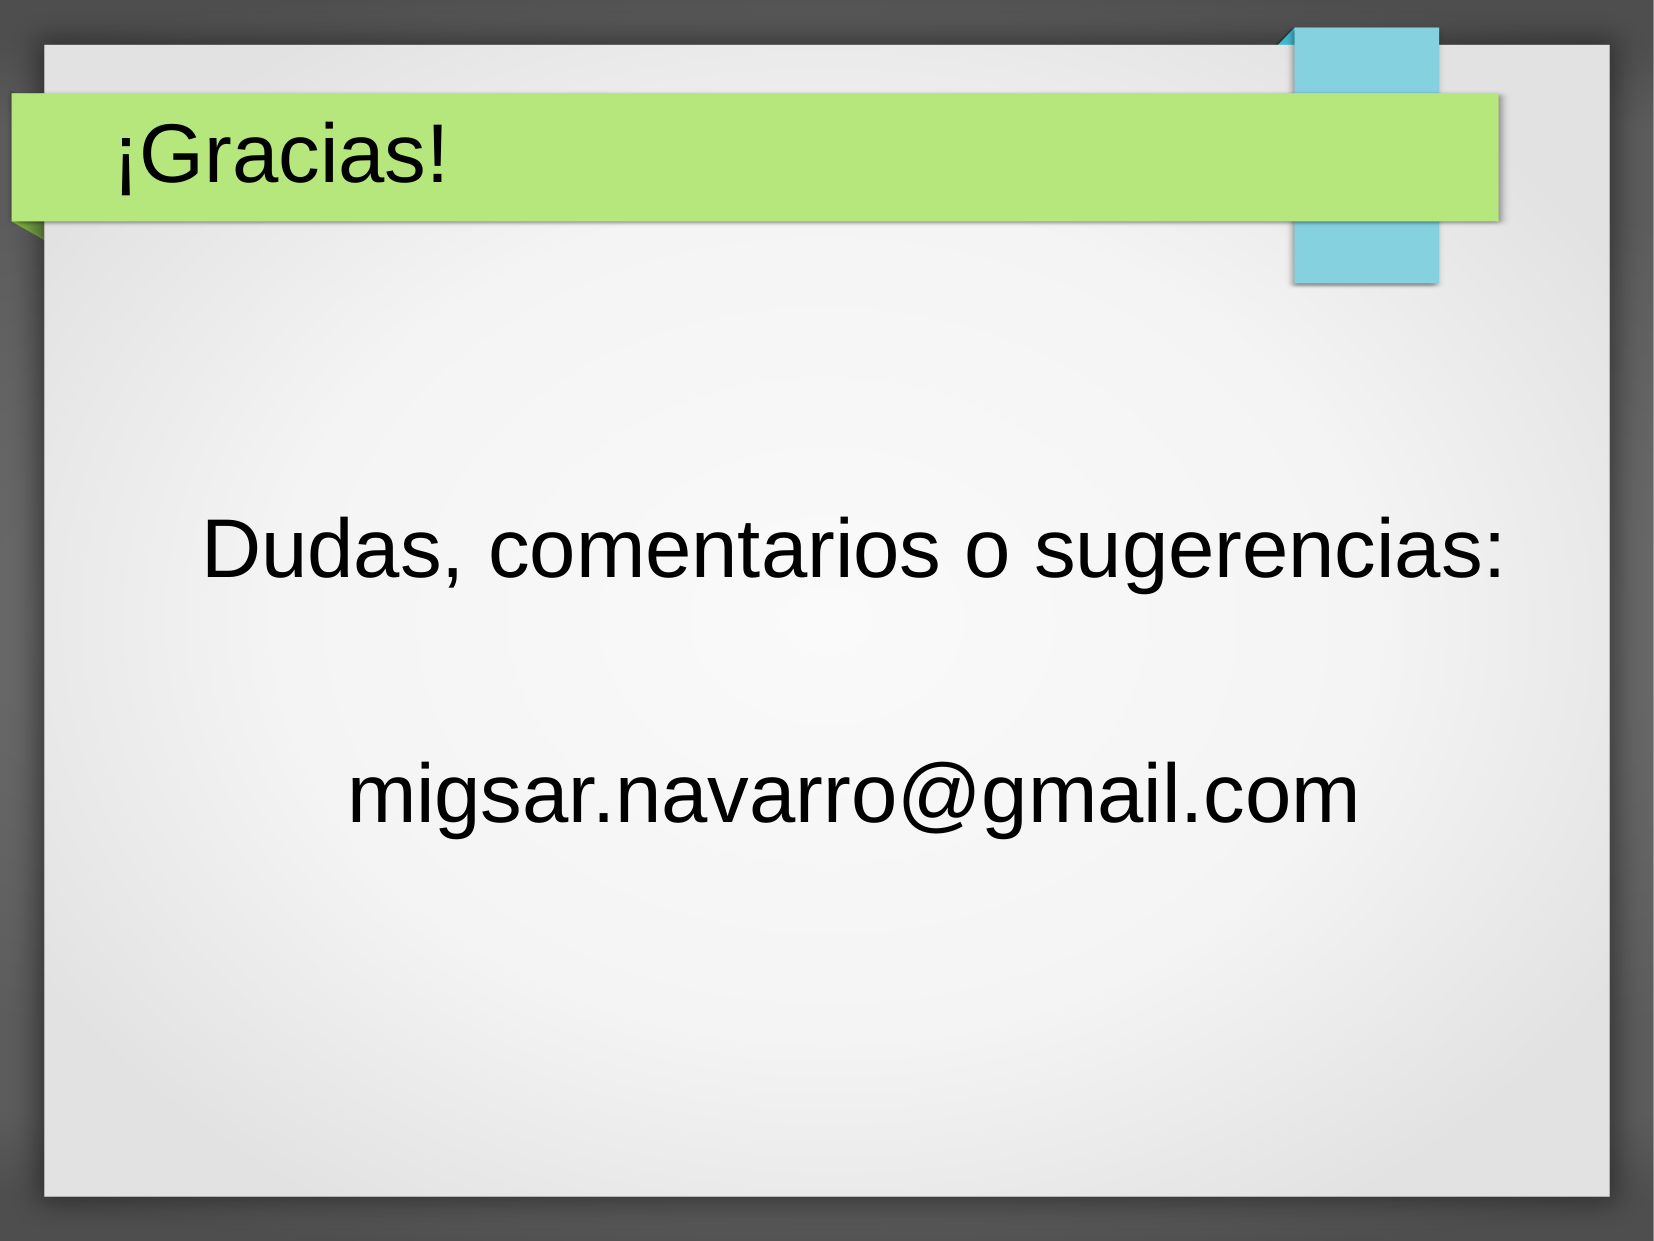

# ¡Gracias!
Dudas, comentarios o sugerencias:
migsar.navarro@gmail.com